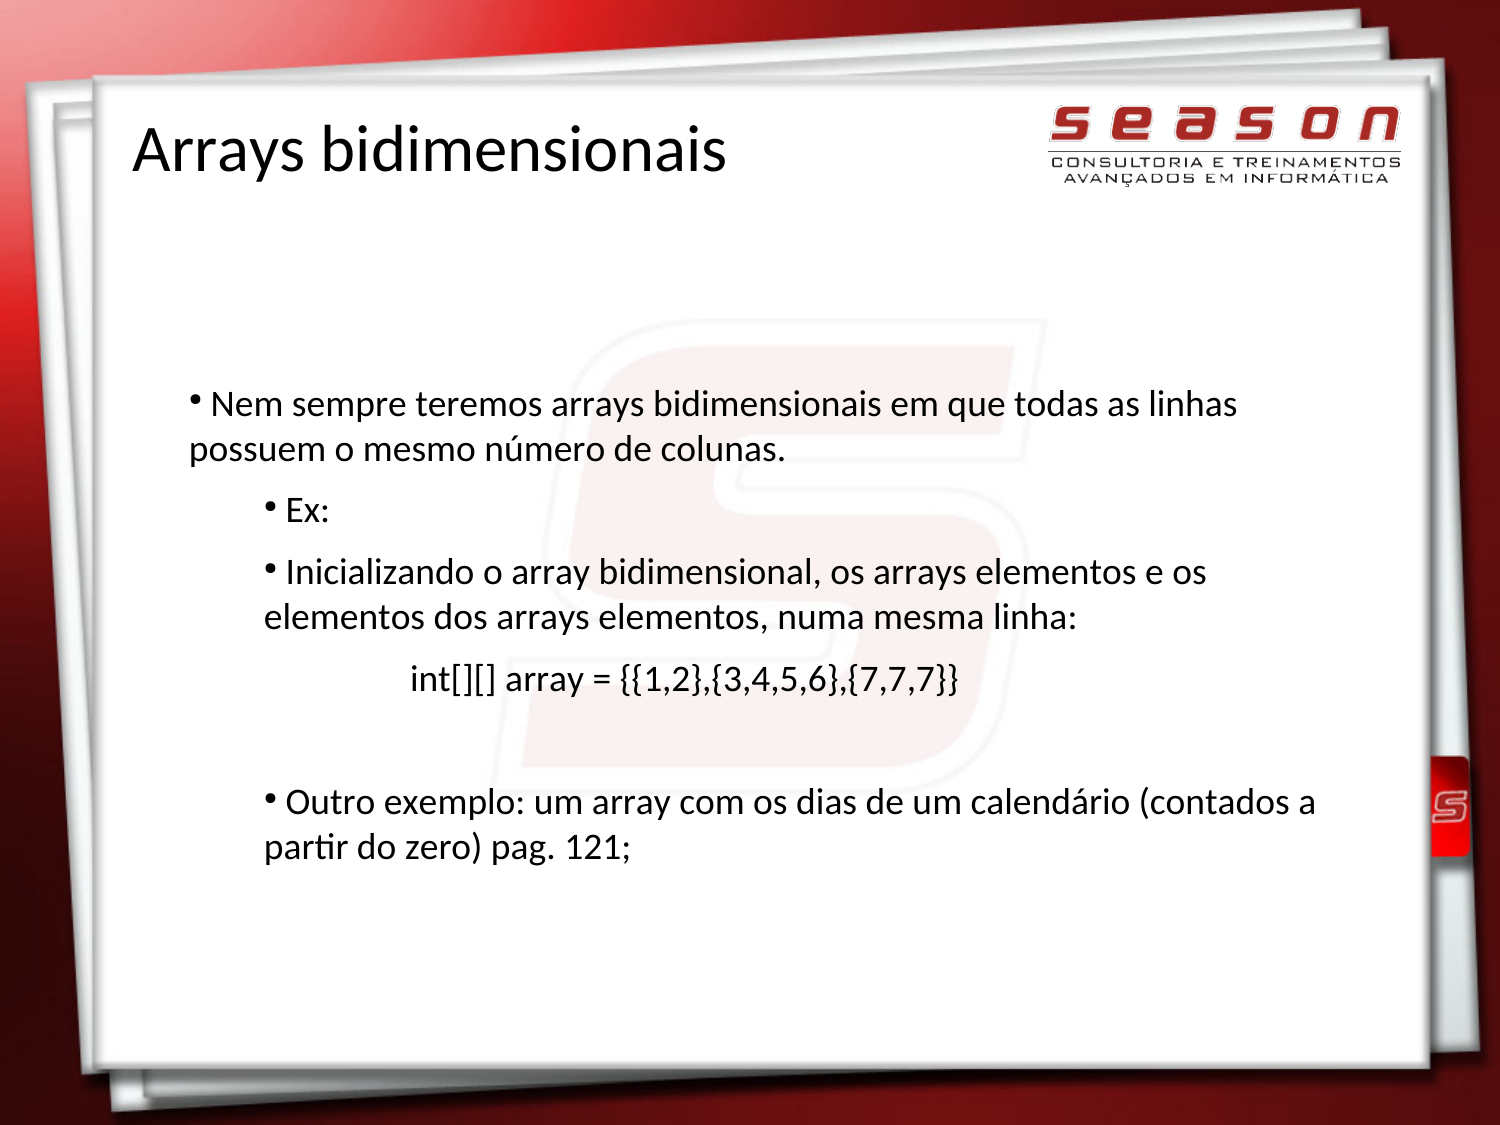

# Arrays bidimensionais
 Nem sempre teremos arrays bidimensionais em que todas as linhas possuem o mesmo número de colunas.
 Ex:
 Inicializando o array bidimensional, os arrays elementos e os elementos dos arrays elementos, numa mesma linha:
			int[][] array = {{1,2},{3,4,5,6},{7,7,7}}
 Outro exemplo: um array com os dias de um calendário (contados a partir do zero) pag. 121;